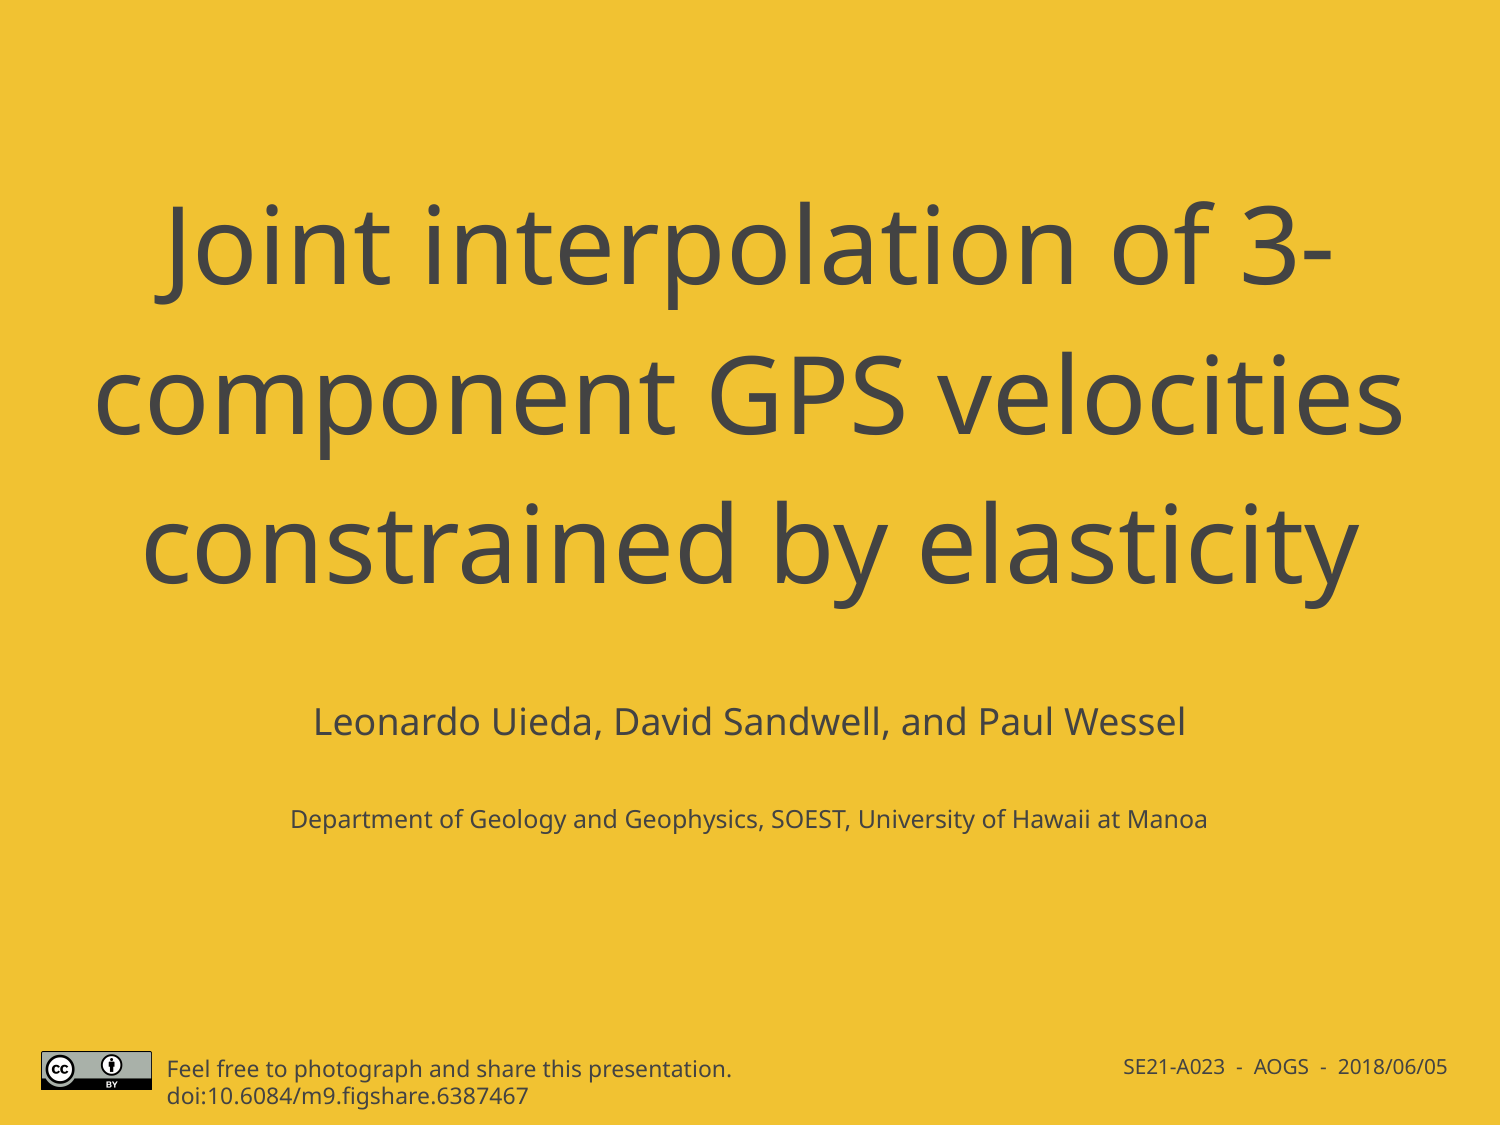

# Joint interpolation of 3-component GPS velocities constrained by elasticity
Leonardo Uieda, David Sandwell, and Paul Wessel
Department of Geology and Geophysics, SOEST, University of Hawaii at Manoa
Feel free to photograph and share this presentation. doi:10.6084/m9.figshare.6387467
SE21-A023 - AOGS - 2018/06/05